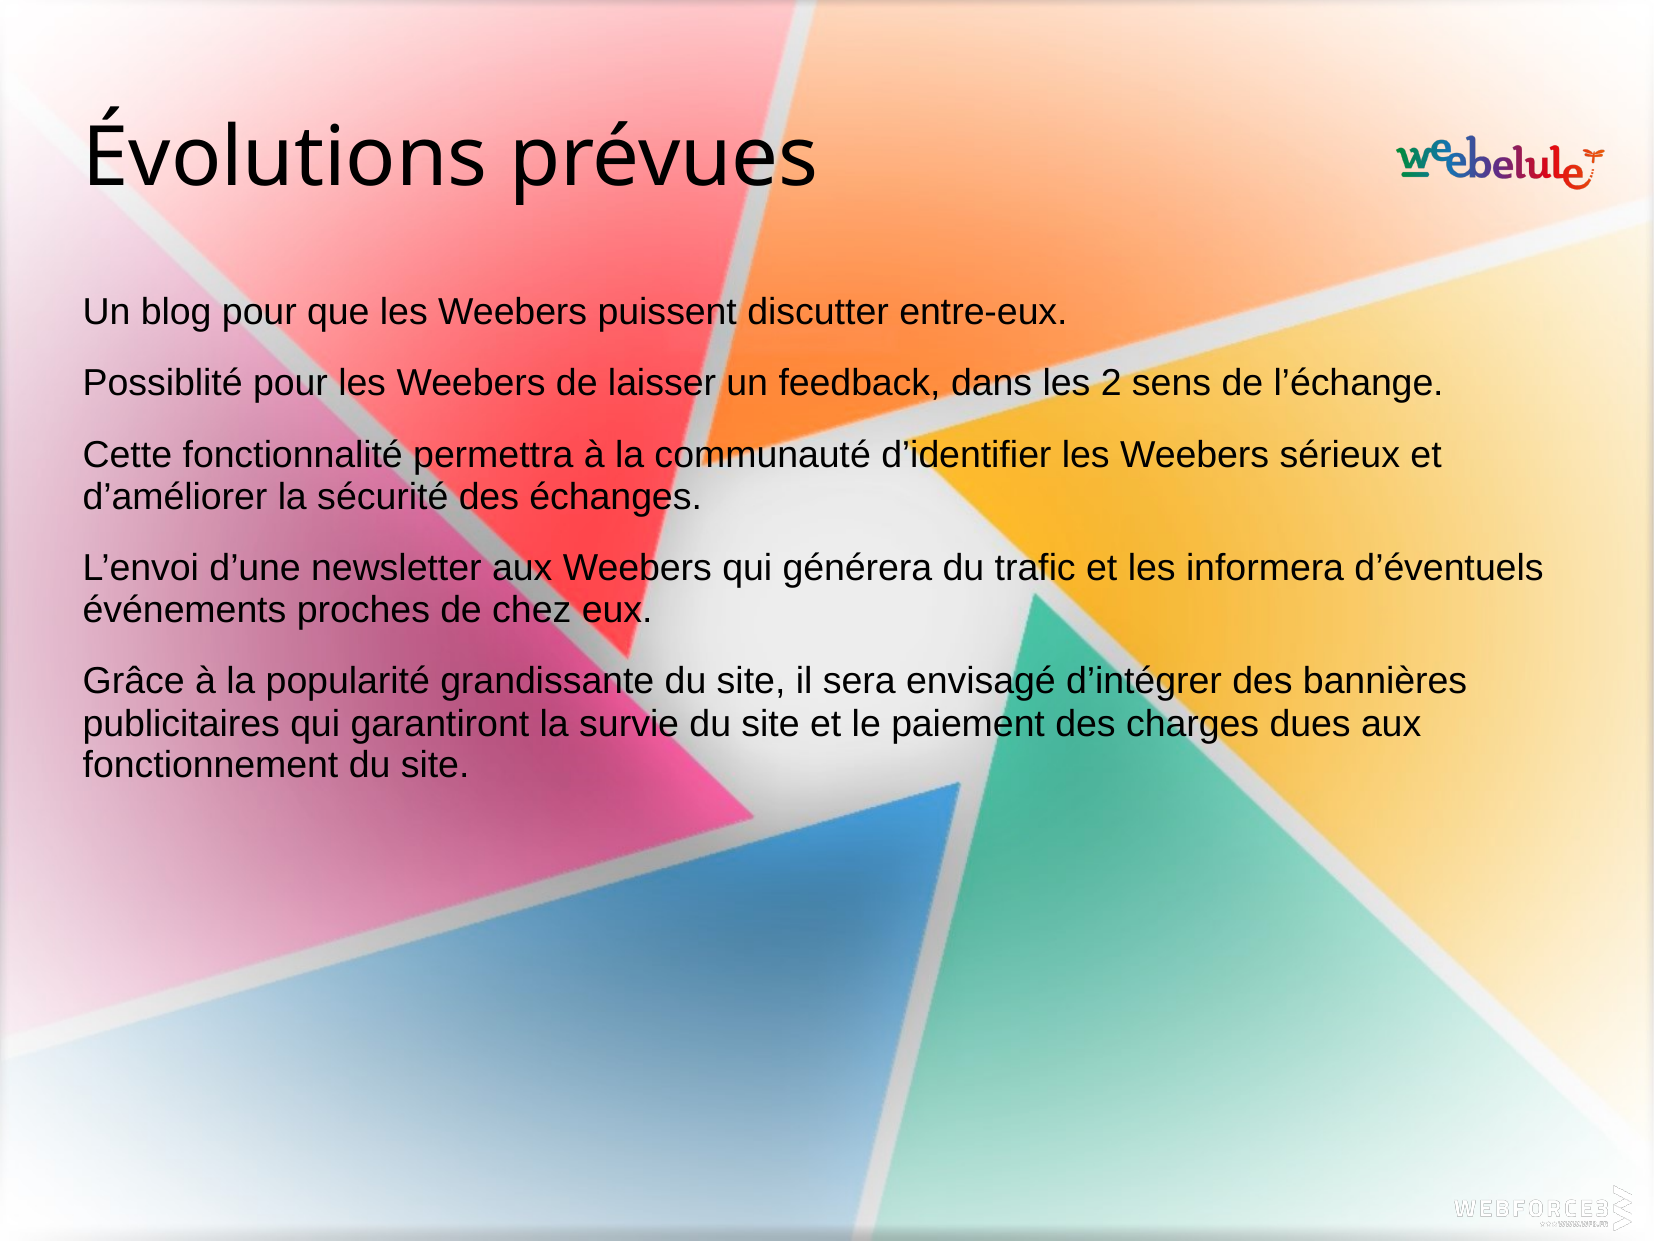

# Évolutions prévues
Un blog pour que les Weebers puissent discutter entre-eux.
Possiblité pour les Weebers de laisser un feedback, dans les 2 sens de l’échange.
Cette fonctionnalité permettra à la communauté d’identifier les Weebers sérieux et d’améliorer la sécurité des échanges.
L’envoi d’une newsletter aux Weebers qui générera du trafic et les informera d’éventuels événements proches de chez eux.
Grâce à la popularité grandissante du site, il sera envisagé d’intégrer des bannières publicitaires qui garantiront la survie du site et le paiement des charges dues aux fonctionnement du site.